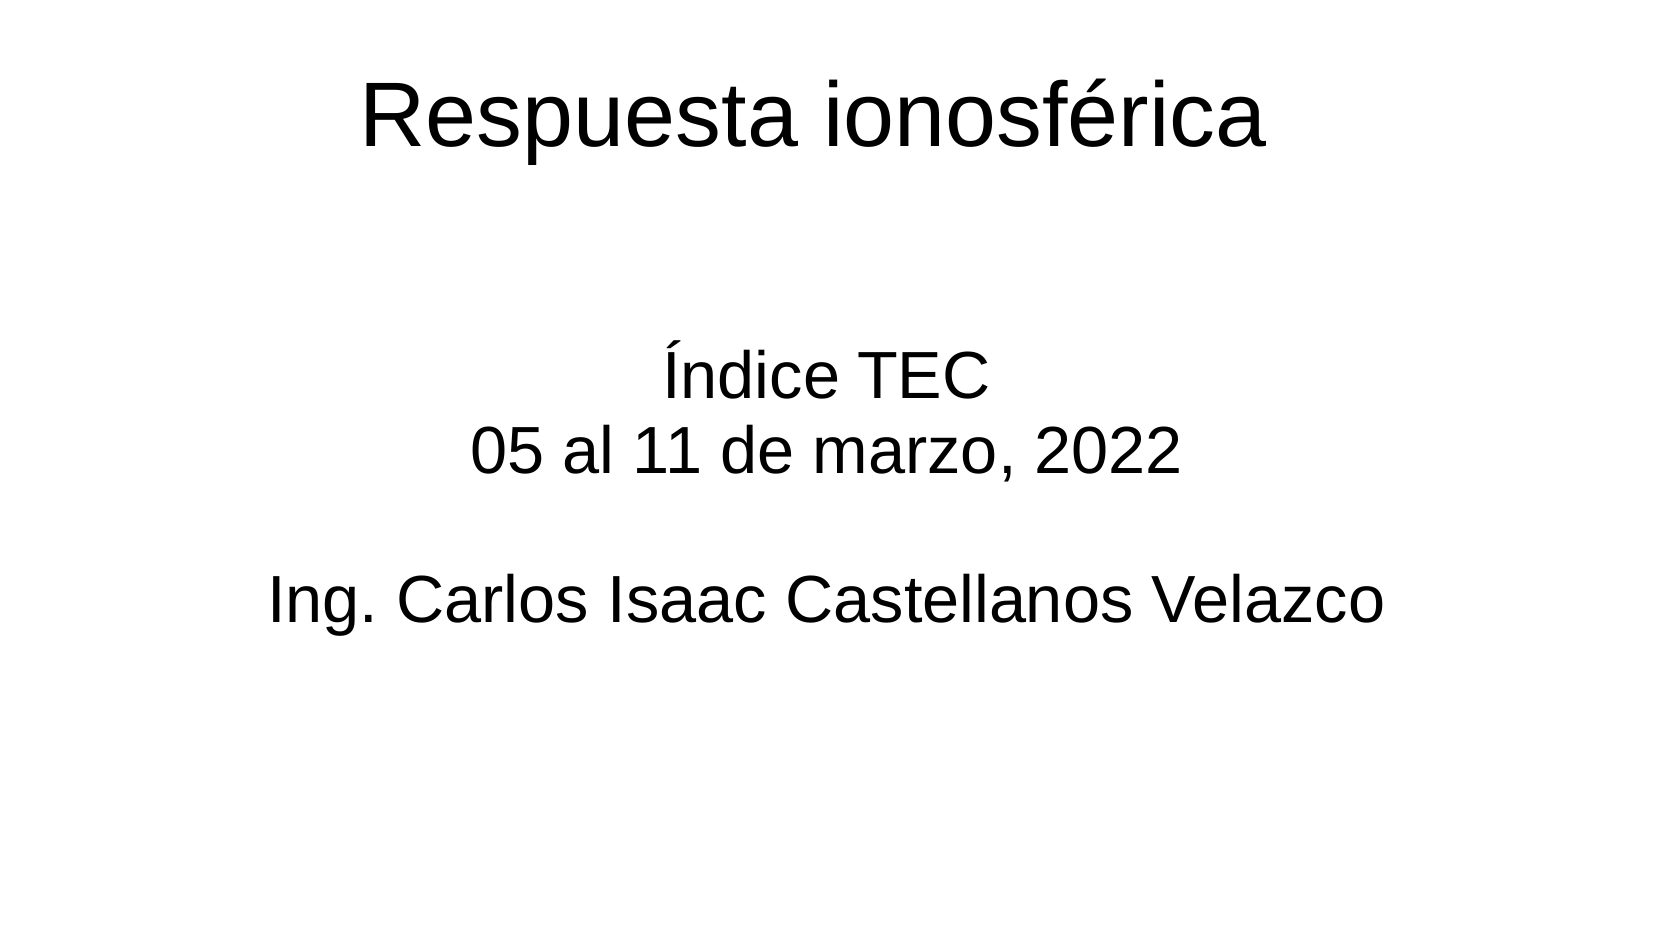

# Respuesta ionosférica
Índice TEC
05 al 11 de marzo, 2022
Ing. Carlos Isaac Castellanos Velazco